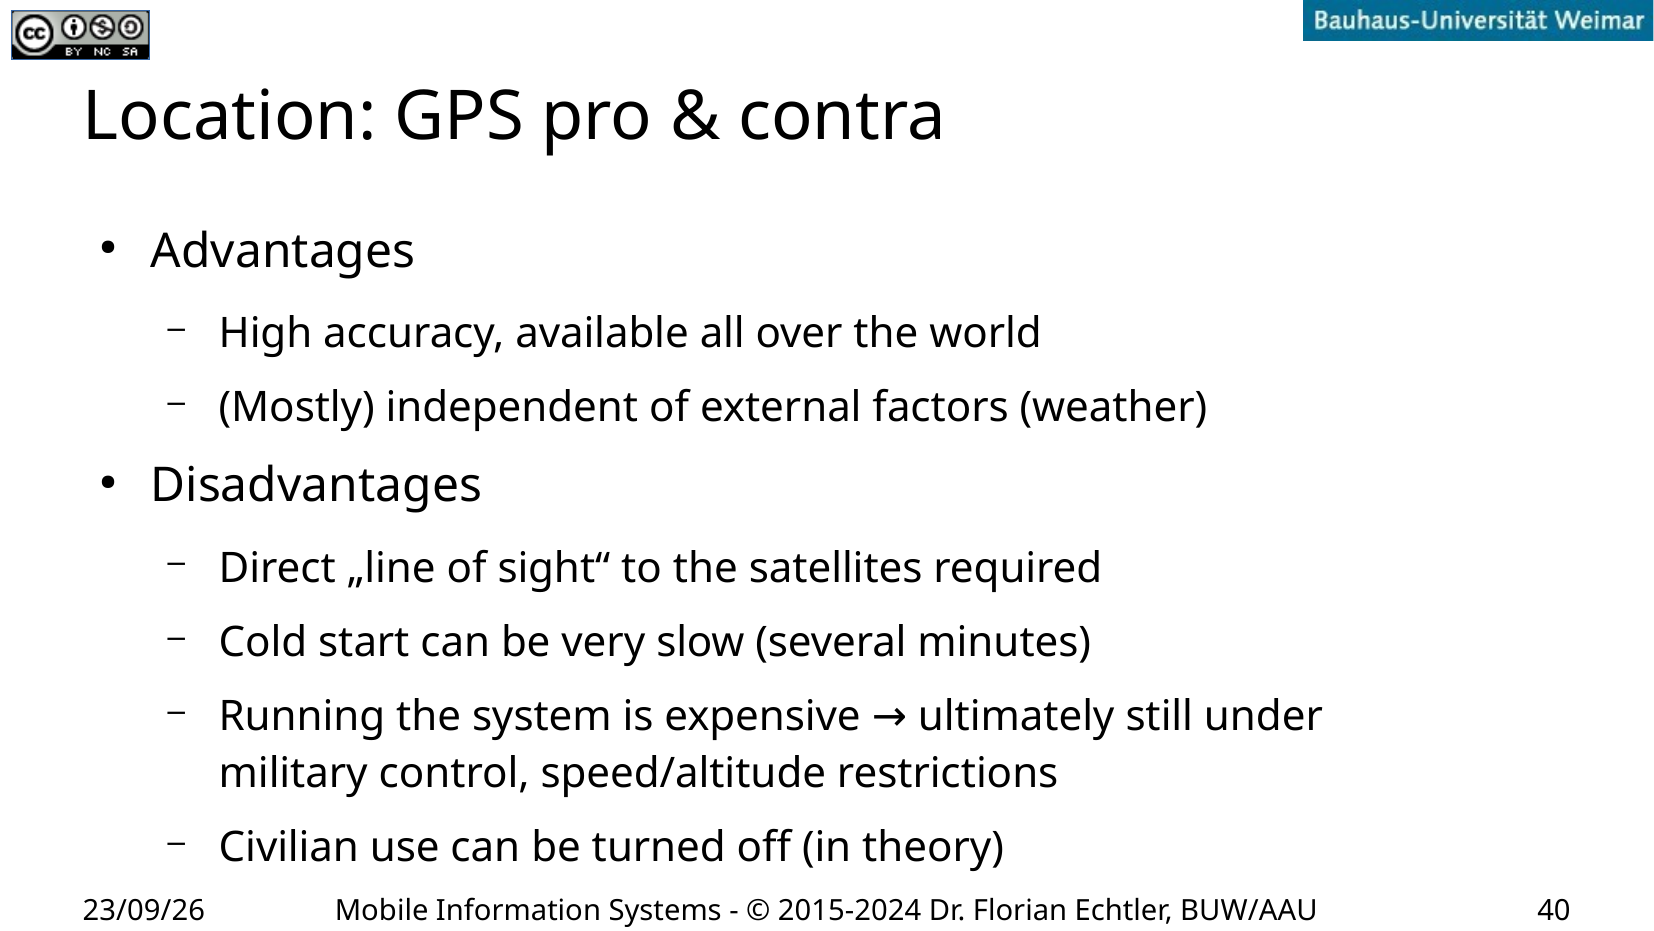

# Location: GPS pro & contra
Advantages
High accuracy, available all over the world
(Mostly) independent of external factors (weather)
Disadvantages
Direct „line of sight“ to the satellites required
Cold start can be very slow (several minutes)
Running the system is expensive → ultimately still under military control, speed/altitude restrictions
Civilian use can be turned off (in theory)
Mobile Information Systems - © 2015-2024 Dr. Florian Echtler, BUW/AAU
40